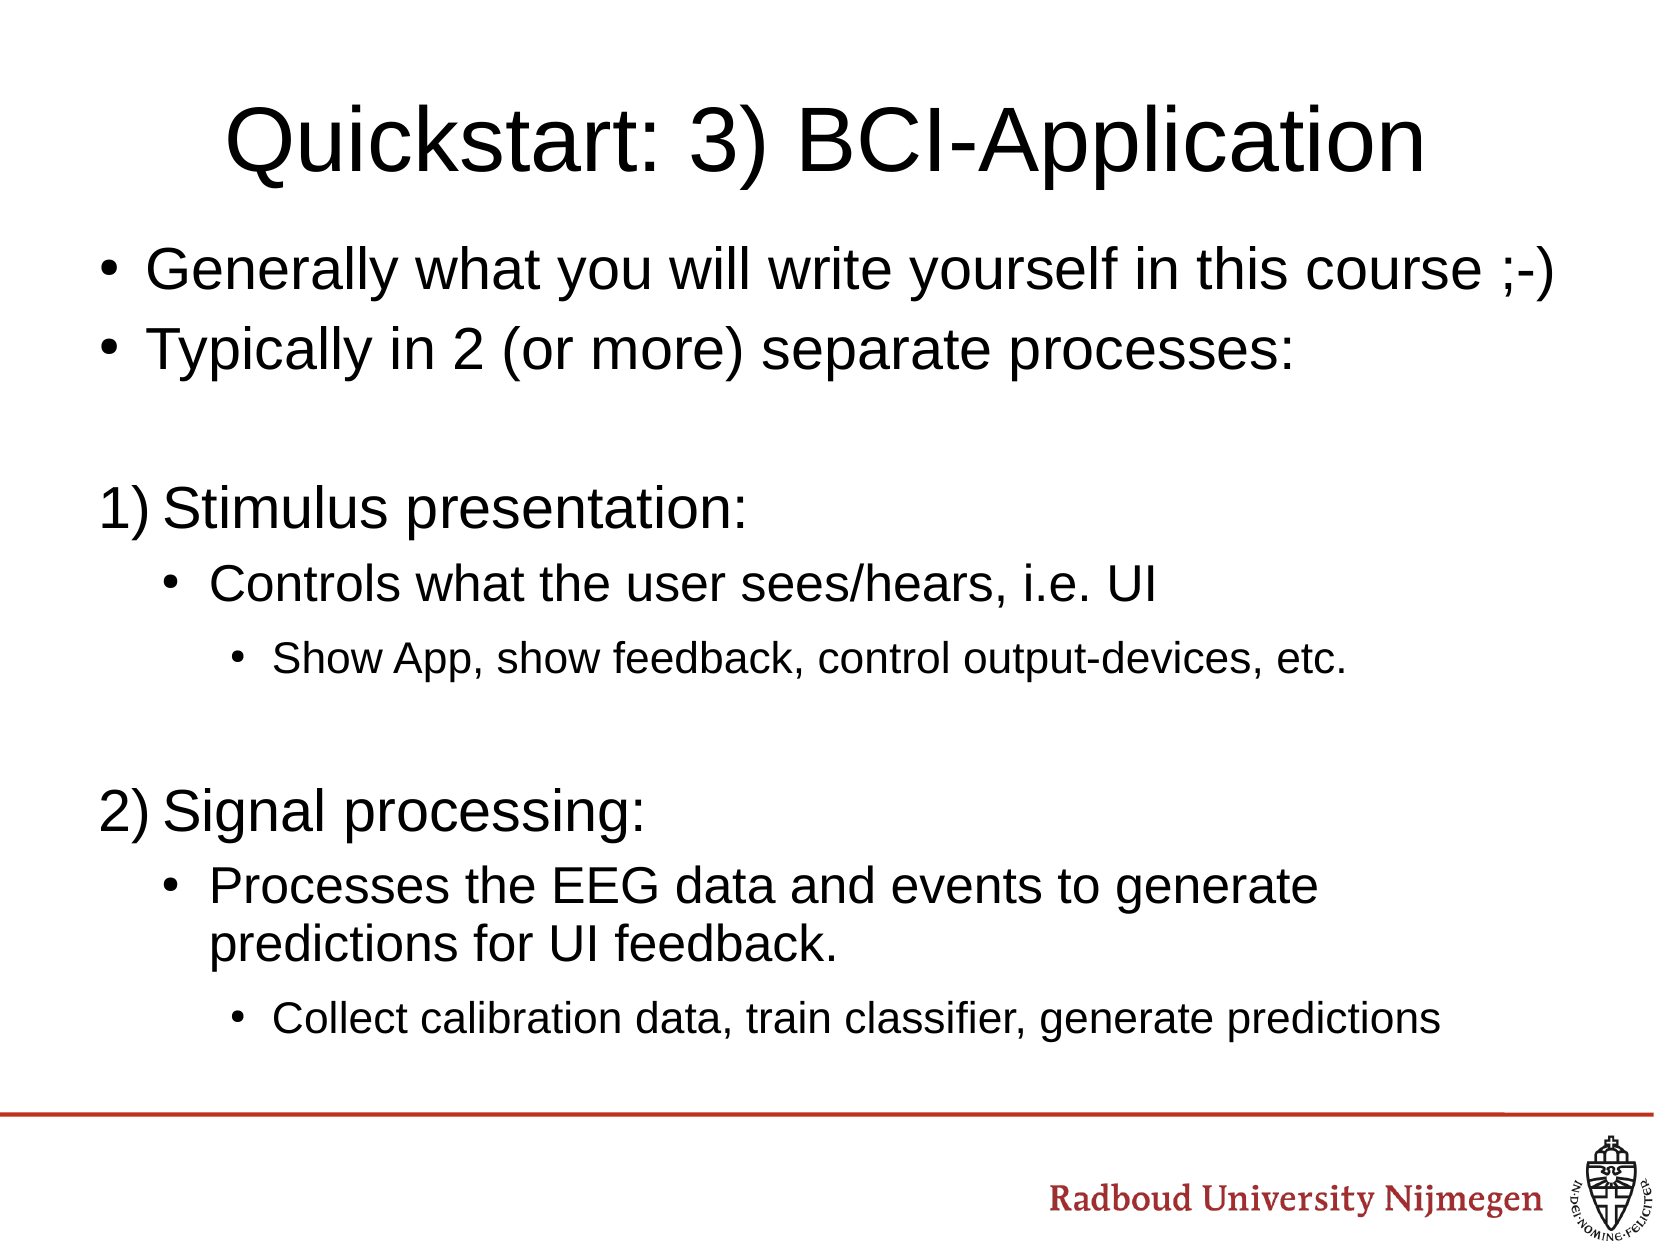

# Quickstart: 3) BCI-Application
Generally what you will write yourself in this course ;-)
Typically in 2 (or more) separate processes:
 Stimulus presentation:
Controls what the user sees/hears, i.e. UI
Show App, show feedback, control output-devices, etc.
 Signal processing:
Processes the EEG data and events to generate predictions for UI feedback.
Collect calibration data, train classifier, generate predictions